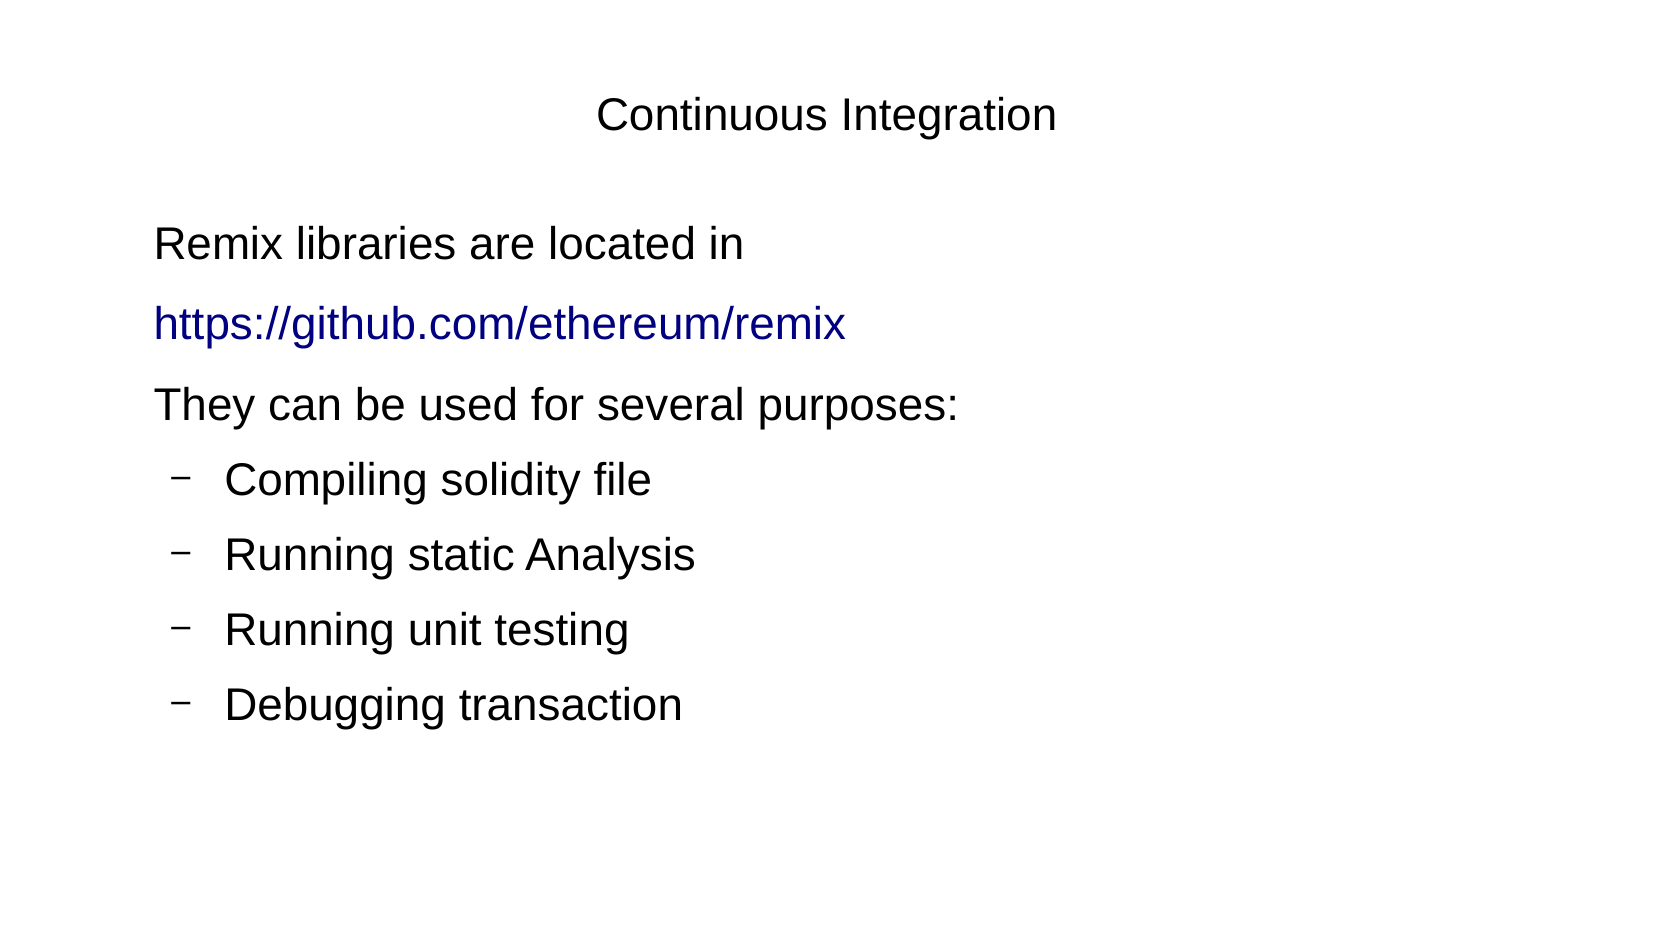

# Continuous Integration
Remix libraries are located in
https://github.com/ethereum/remix
They can be used for several purposes:
Compiling solidity file
Running static Analysis
Running unit testing
Debugging transaction